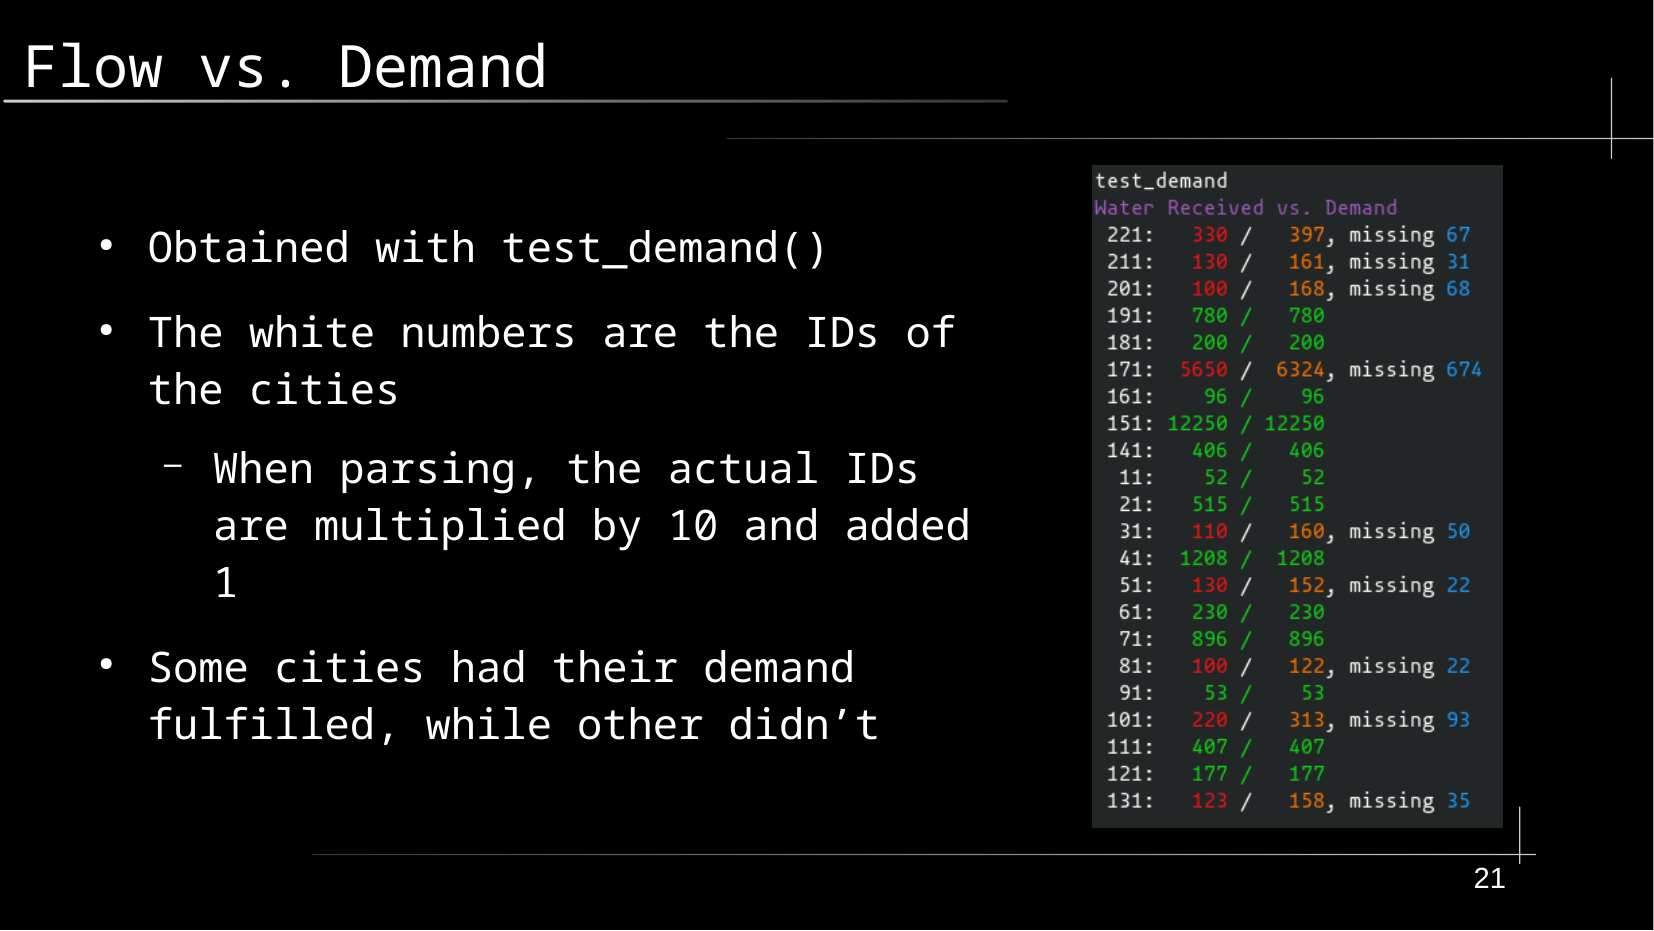

# Flow vs. Demand
Obtained with test_demand()
The white numbers are the IDs of the cities
When parsing, the actual IDs are multiplied by 10 and added 1
Some cities had their demand fulfilled, while other didn’t
21